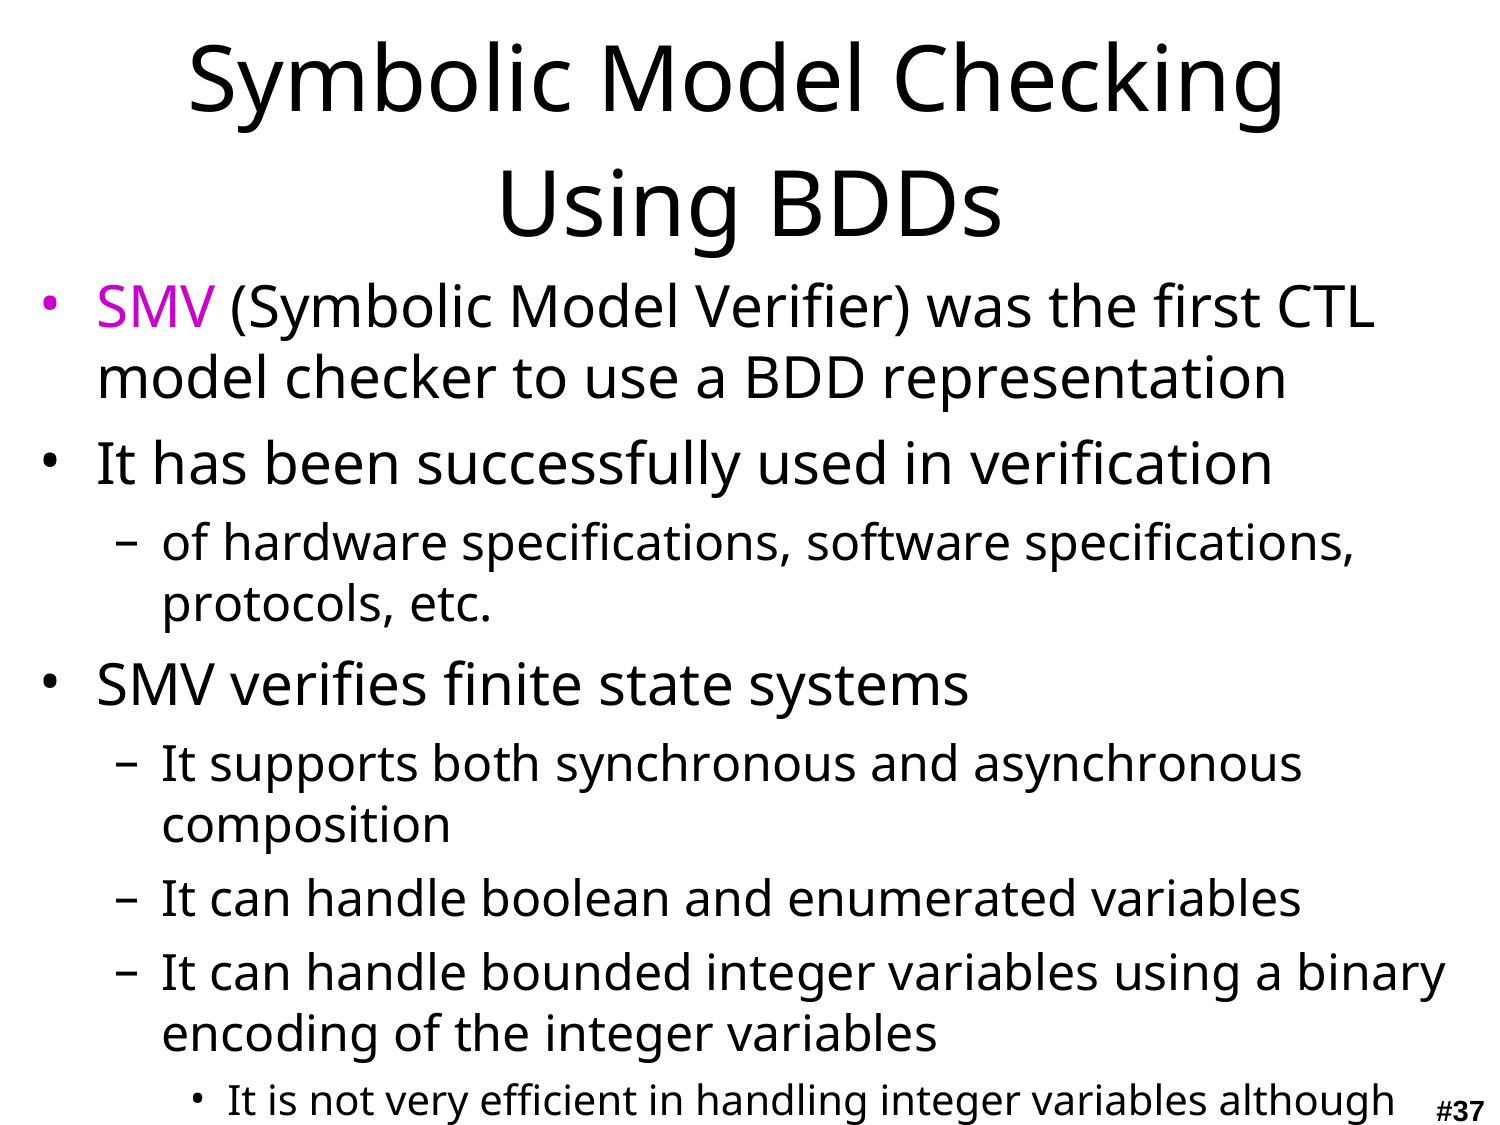

# Symbolic Model Checking Using BDDs
SMV (Symbolic Model Verifier) was the first CTL model checker to use a BDD representation
It has been successfully used in verification
of hardware specifications, software specifications, protocols, etc.
SMV verifies finite state systems
It supports both synchronous and asynchronous composition
It can handle boolean and enumerated variables
It can handle bounded integer variables using a binary encoding of the integer variables
It is not very efficient in handling integer variables although this can be fixed
37